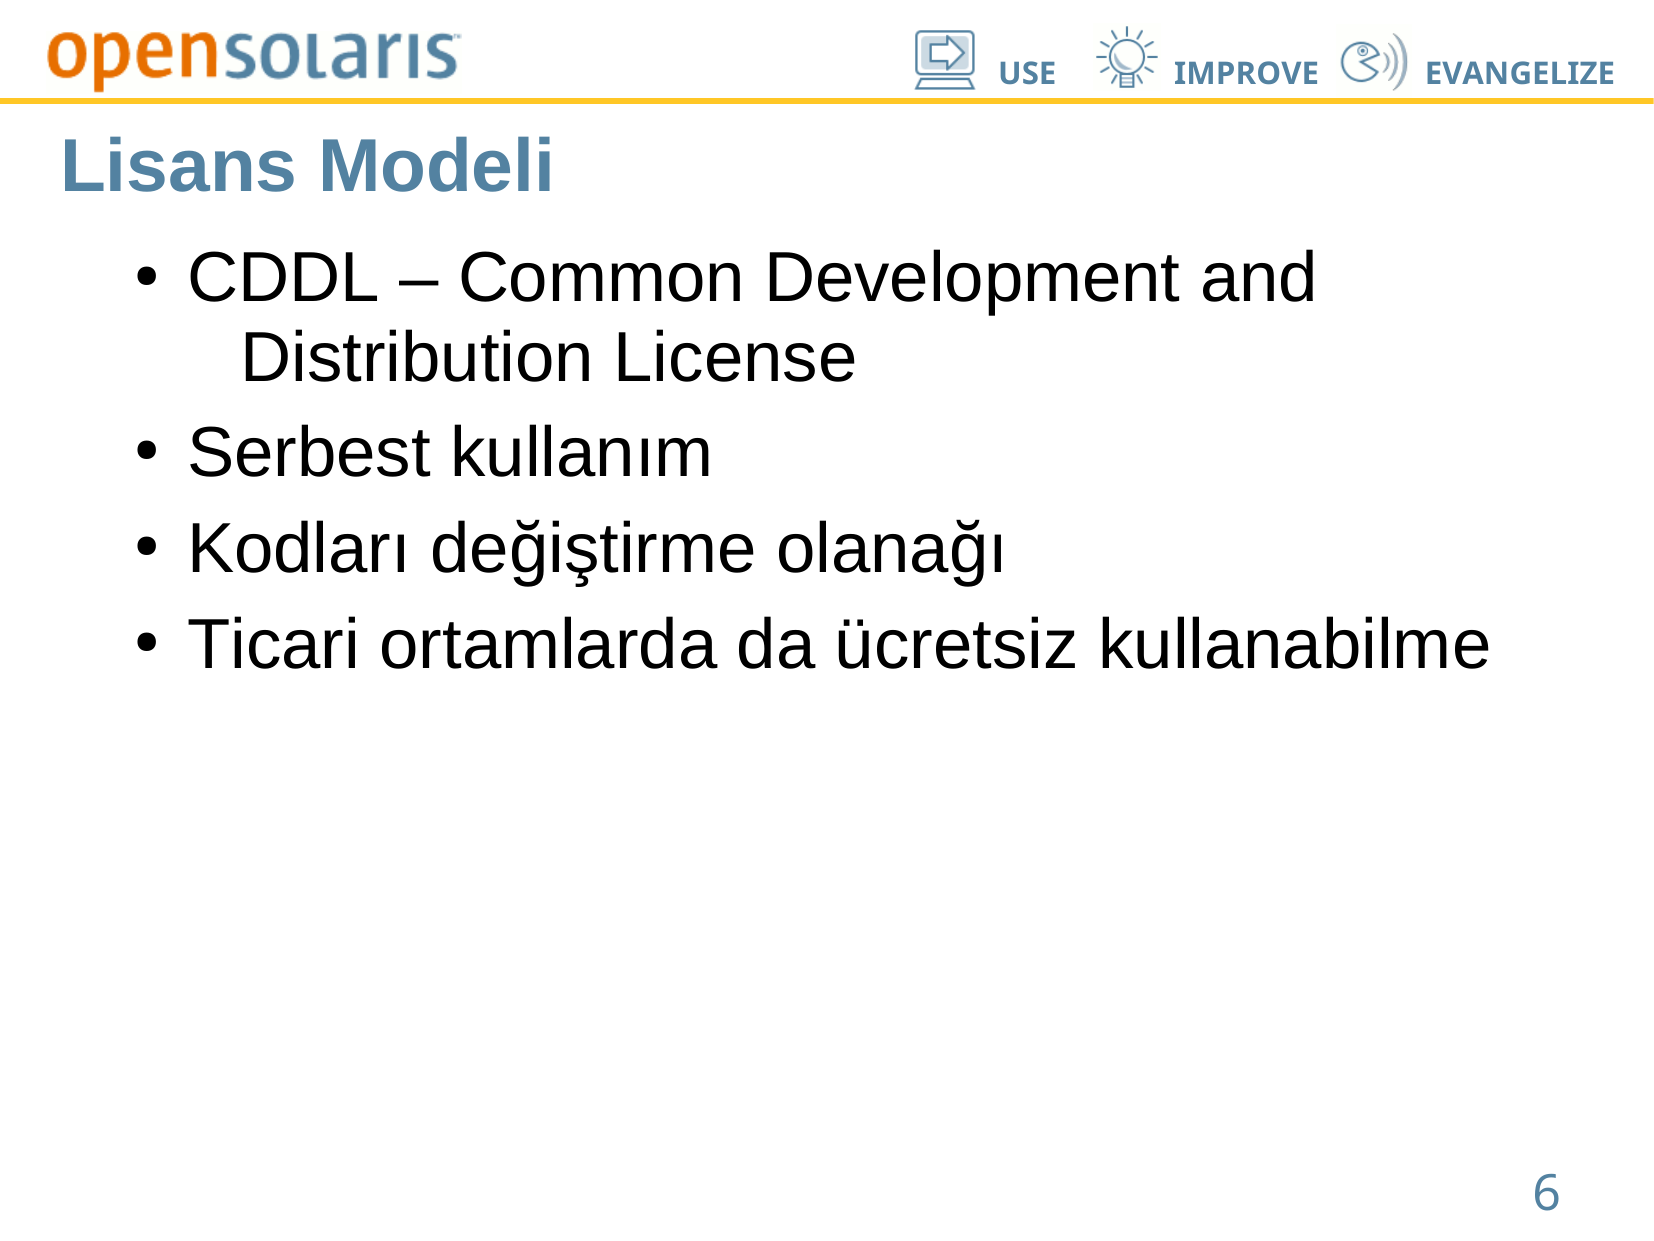

# Lisans Modeli
CDDL – Common Development and Distribution License
Serbest kullanım
Kodları değiştirme olanağı
Ticari ortamlarda da ücretsiz kullanabilme